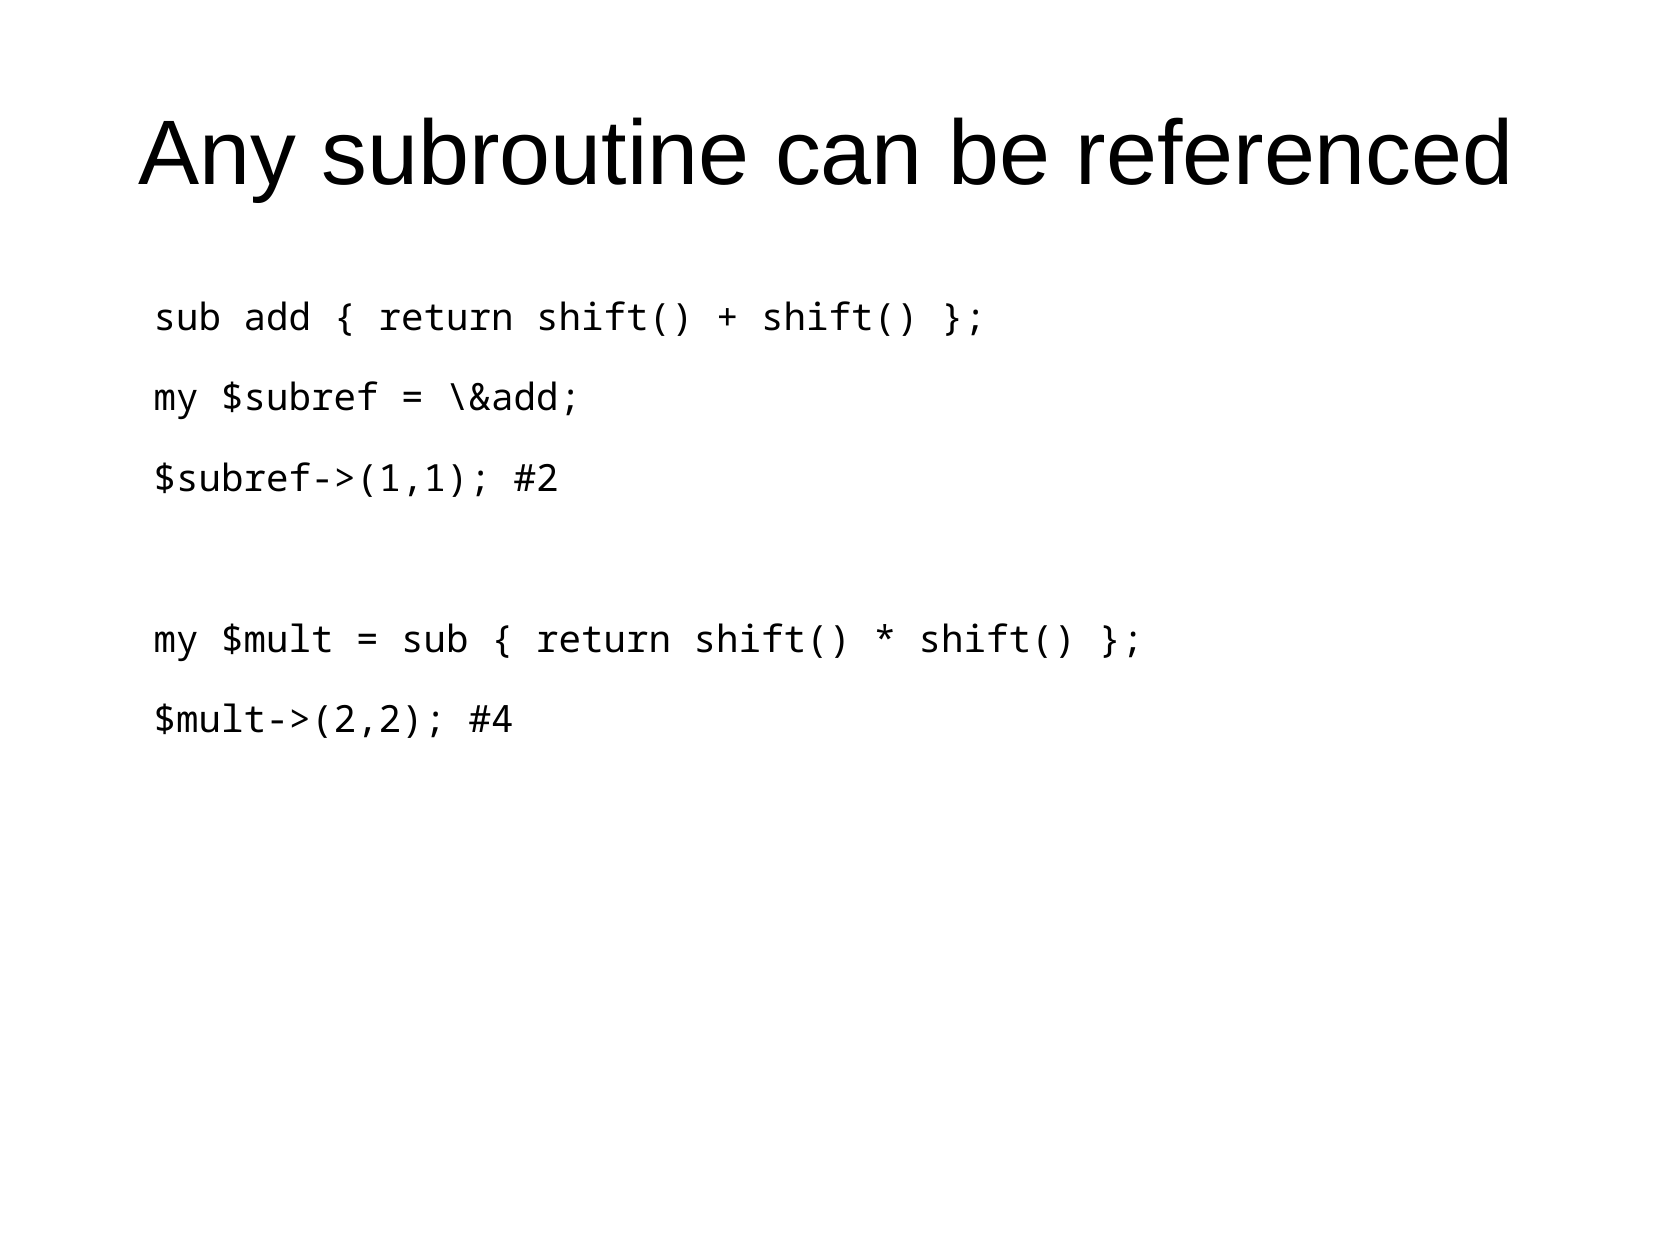

# Any subroutine can be referenced
sub add { return shift() + shift() };
my $subref = \&add;
$subref->(1,1); #2
my $mult = sub { return shift() * shift() };
$mult->(2,2); #4